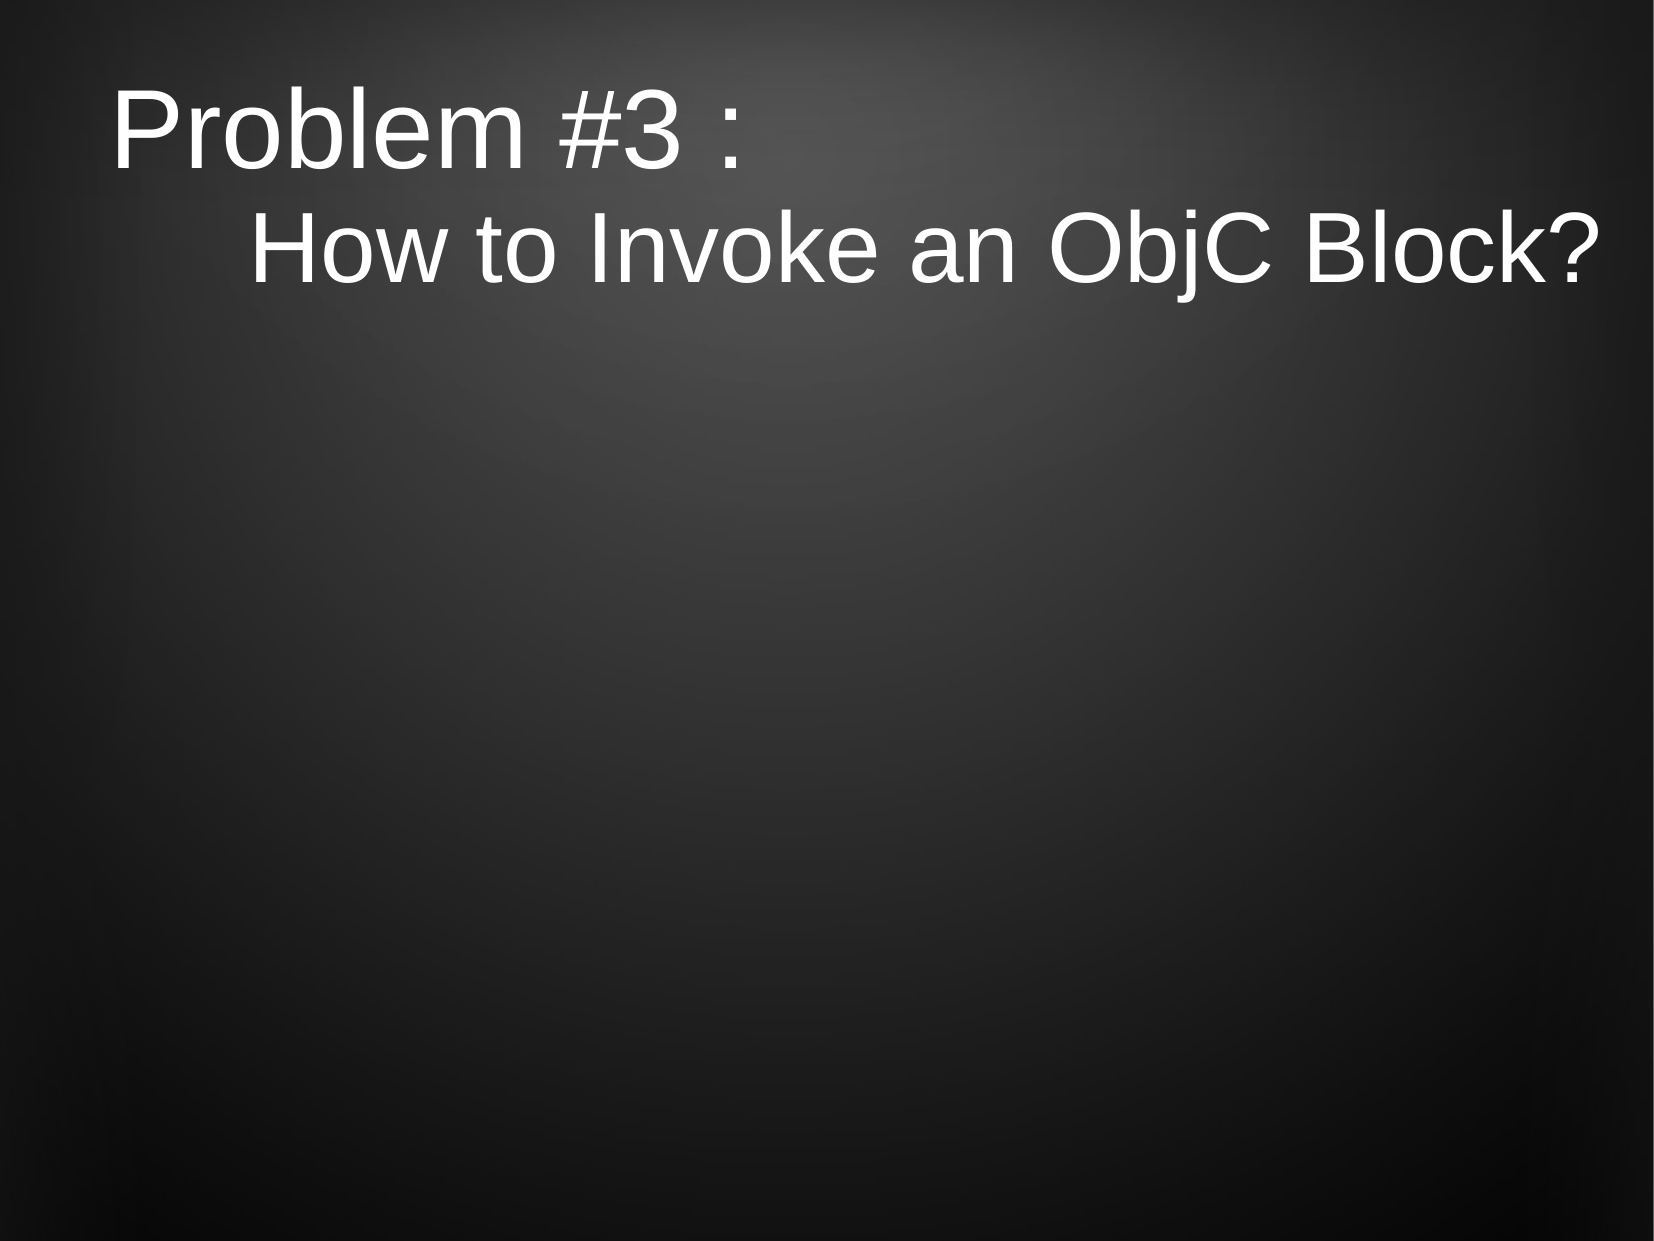

Problem #3 :
How to Invoke an ObjC Block?